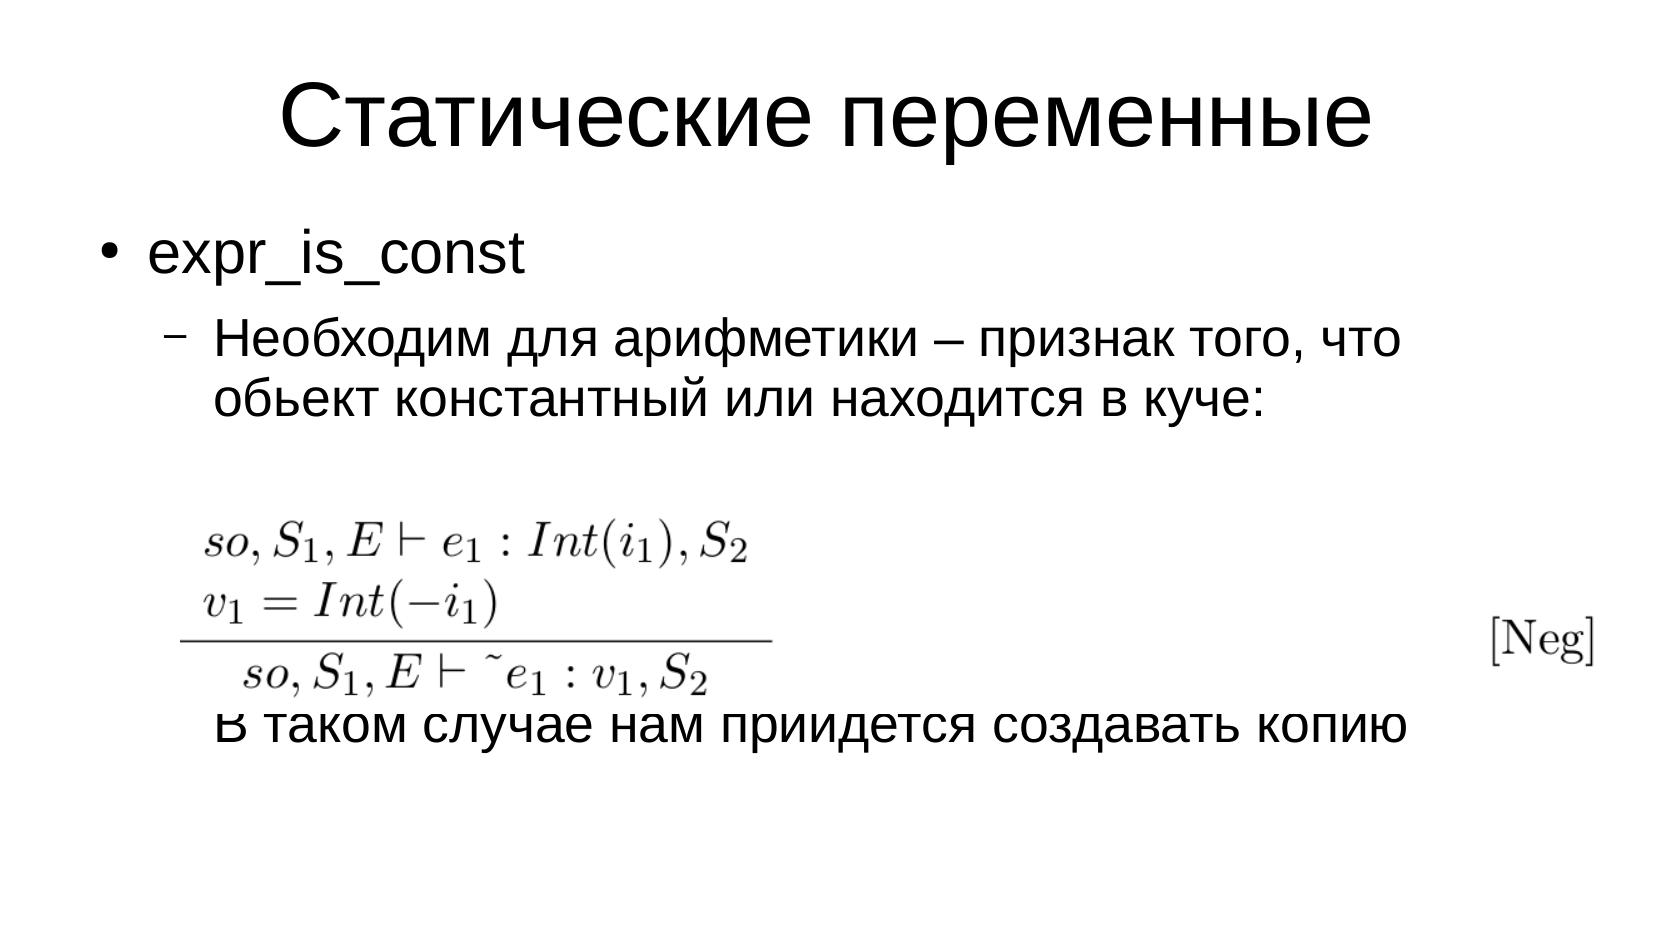

# Статические переменные
expr_is_const
Необходим для арифметики – признак того, что обьект константный или находится в куче:
В таком случае нам прийдется создавать копию